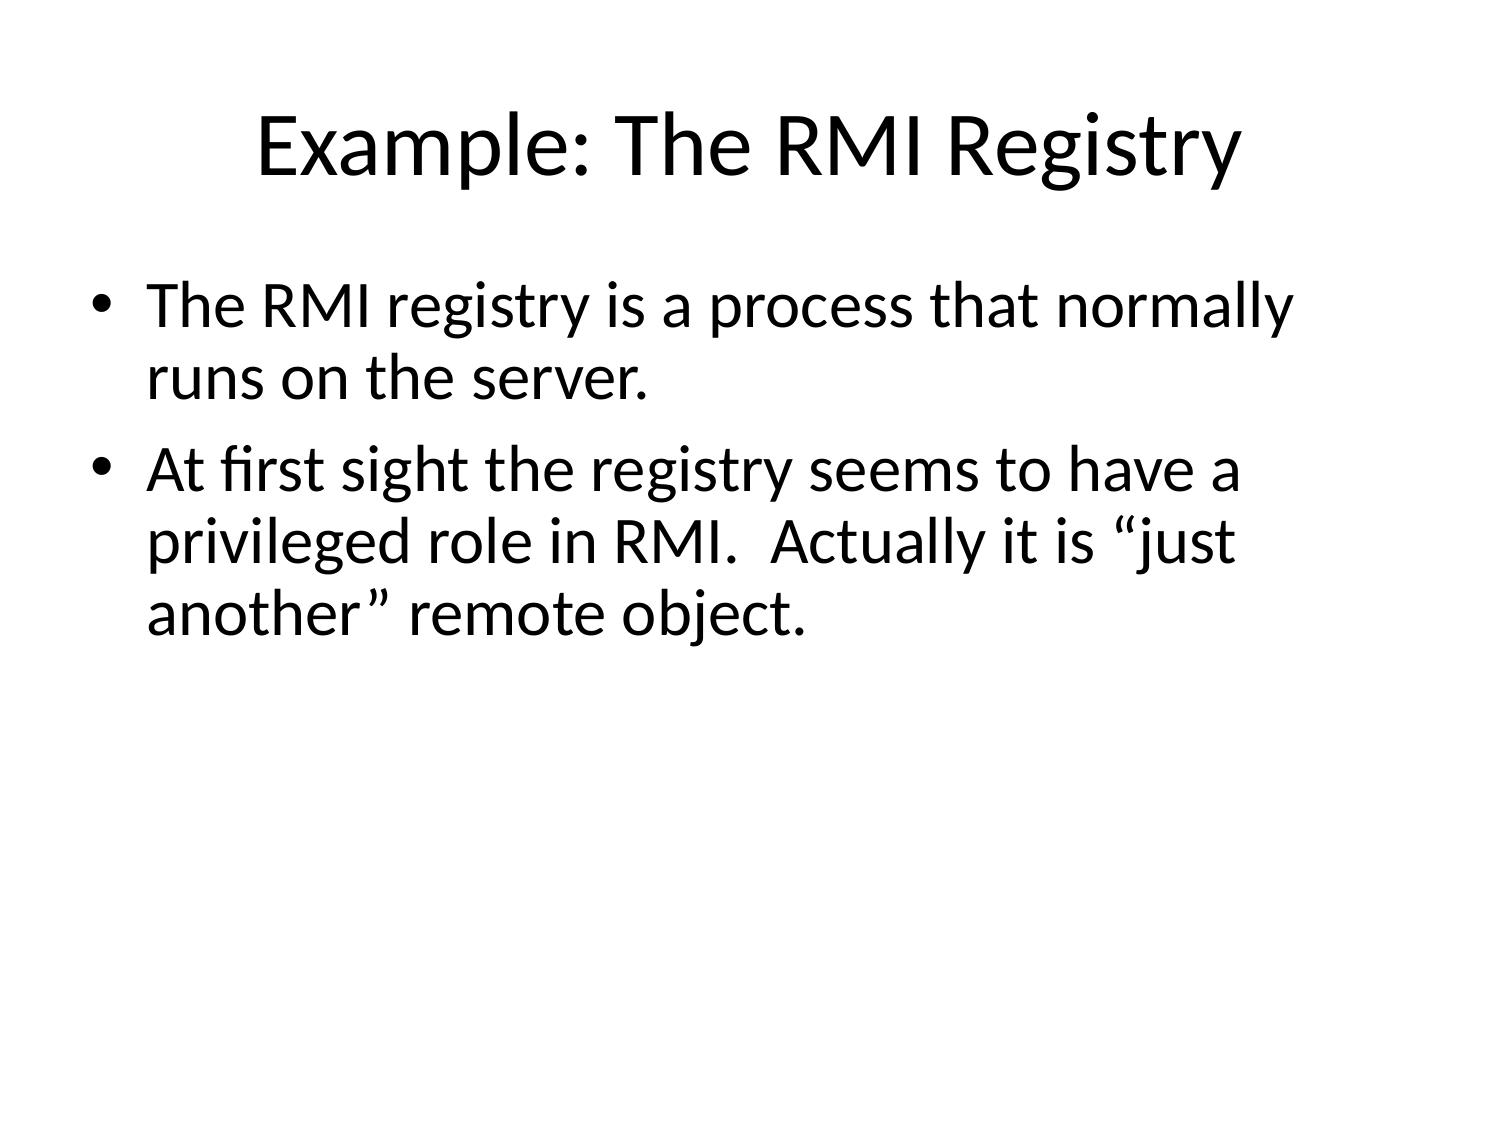

# Example: The RMI Registry
The RMI registry is a process that normally runs on the server.
At first sight the registry seems to have a privileged role in RMI. Actually it is “just another” remote object.